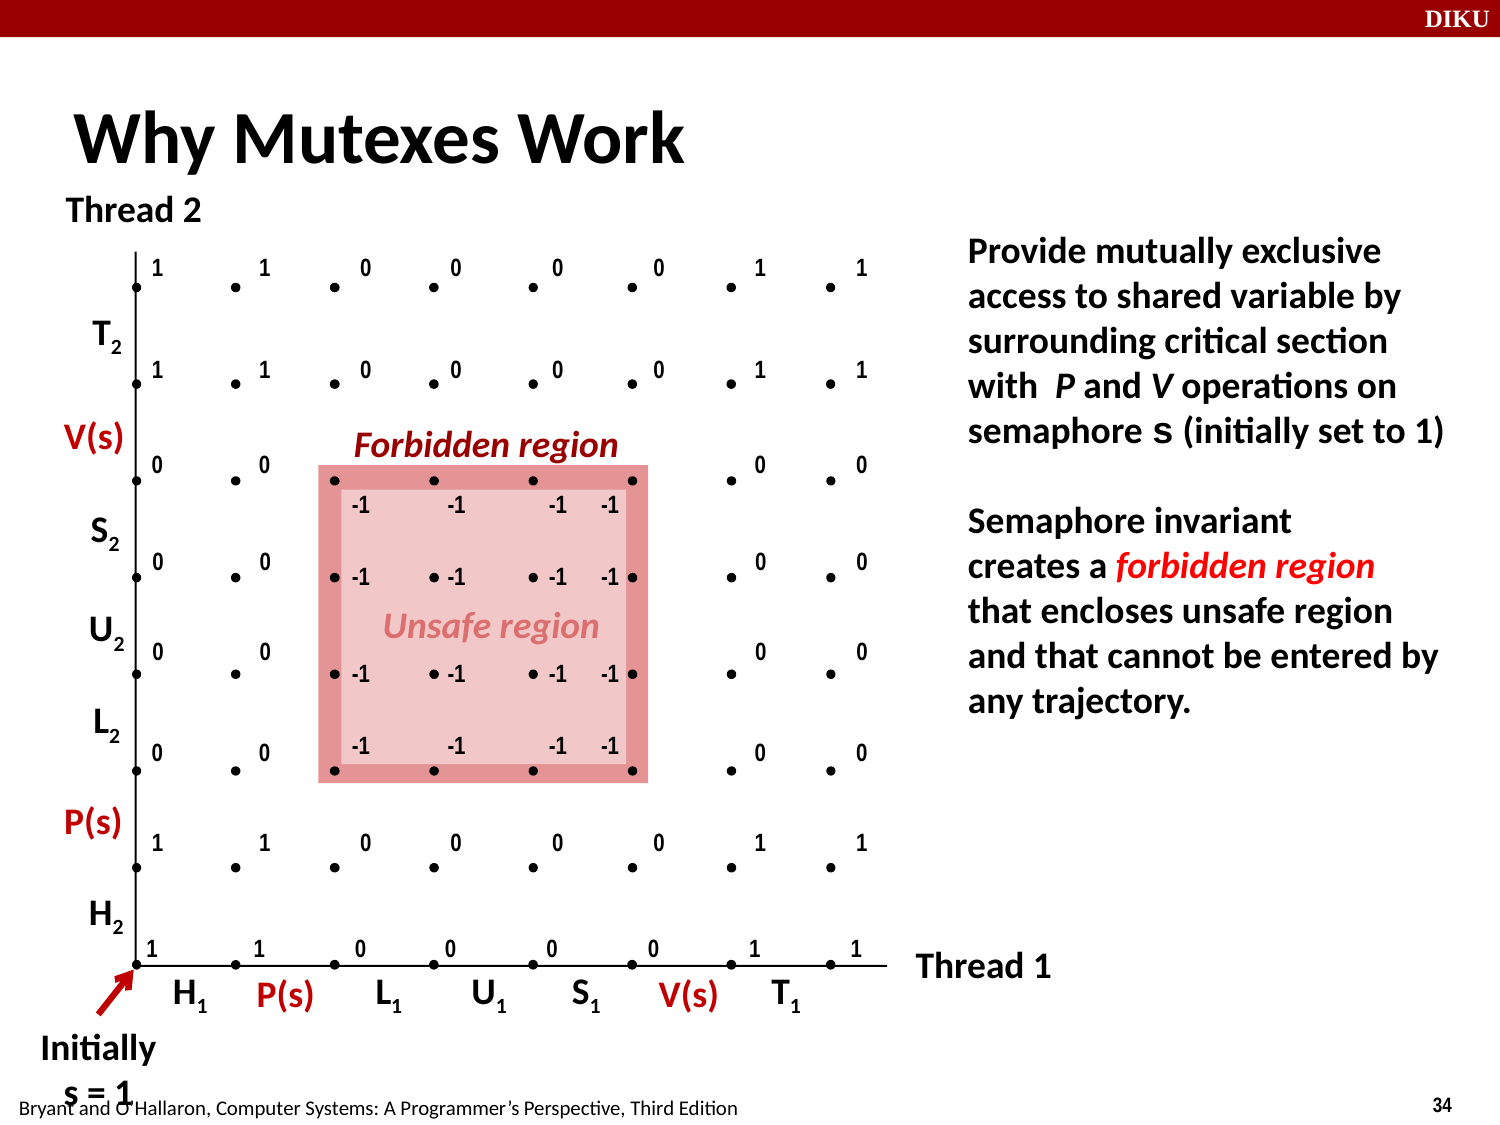

Why Mutexes Work
Thread 2
Provide mutually exclusive access to shared variable by surrounding critical section with P and V operations on semaphore s (initially set to 1)
Semaphore invariant
creates a forbidden region
that encloses unsafe region and that cannot be entered by any trajectory.
1
1
0
0
0
0
1
1
T2
1
1
0
0
0
0
1
1
V(s)
Forbidden region
0
0
0
0
-1
-1
-1
-1
S2
0
0
0
0
-1
-1
-1
-1
Unsafe region
U2
0
0
0
0
-1
-1
-1
-1
L2
-1
-1
-1
-1
0
0
0
0
P(s)
1
1
0
0
0
0
1
1
H2
1
1
0
0
0
0
1
1
Thread 1
H1
L1
U1
S1
T1
P(s)
V(s)
Initially
s = 1